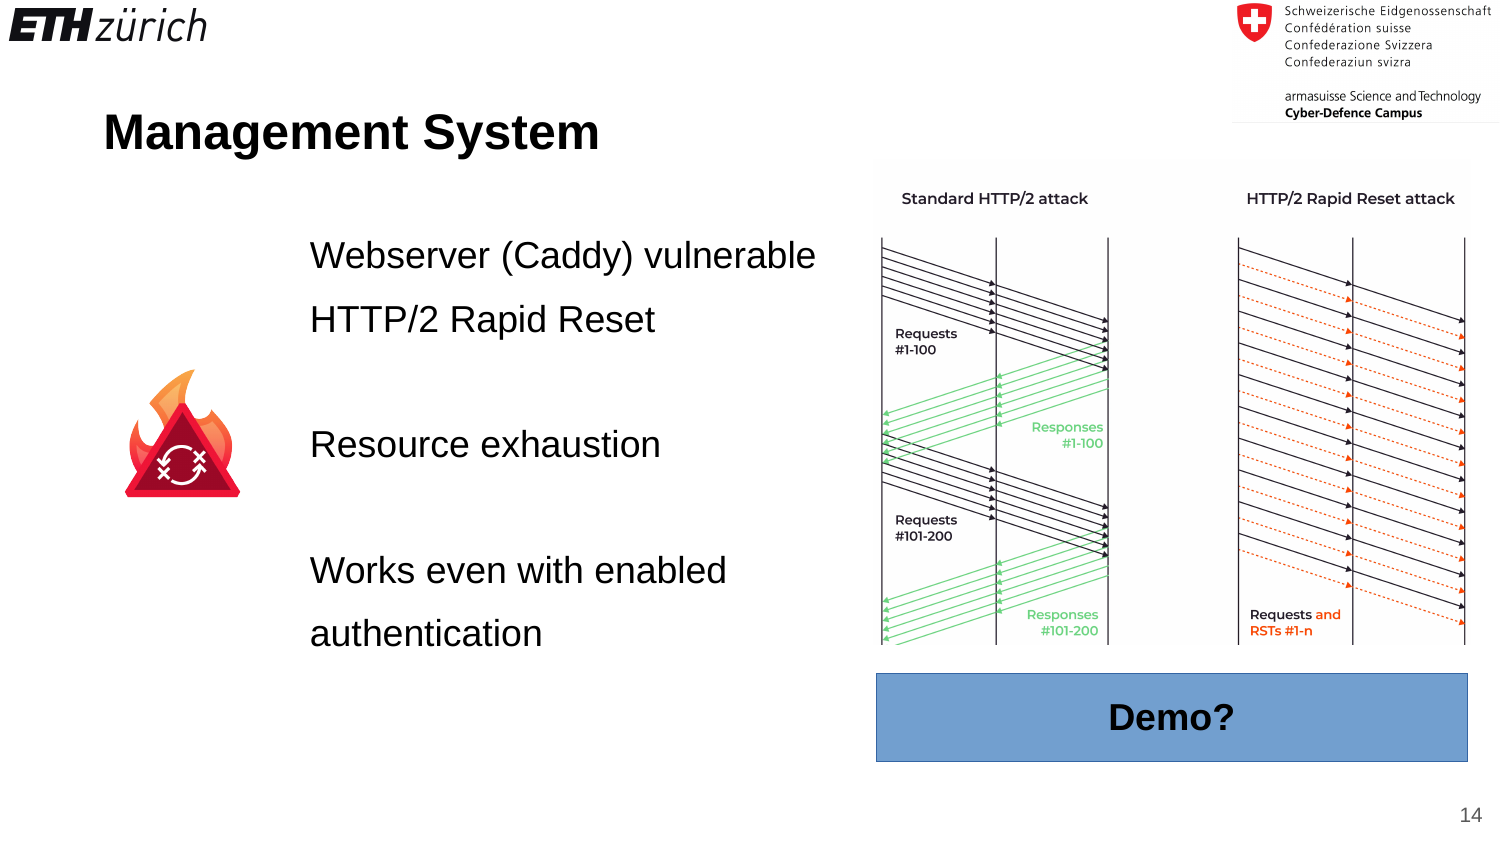

Management System
Webserver (Caddy) vulnerable
HTTP/2 Rapid Reset
Resource exhaustion
Works even with enabled authentication
Demo?
14